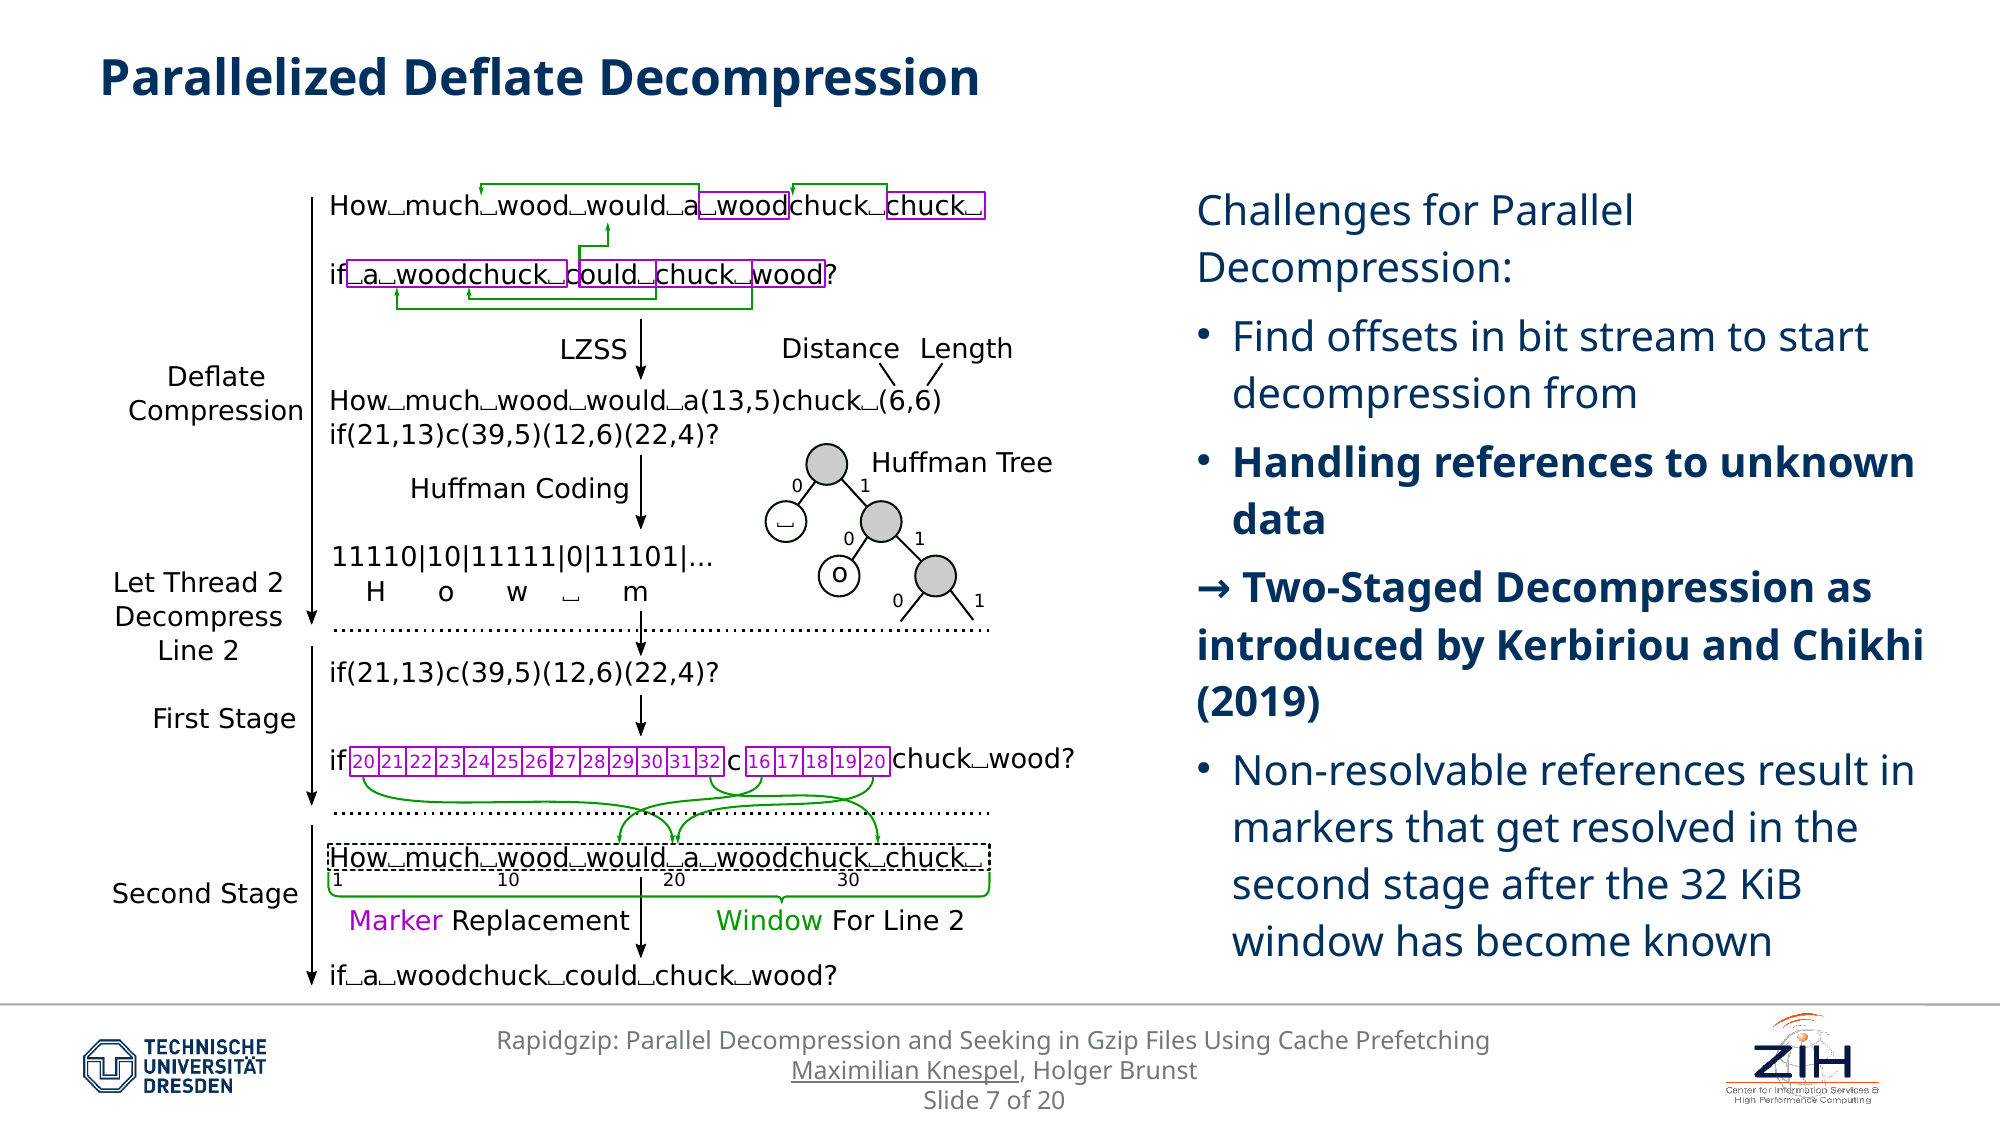

# Parallelized Deflate Decompression
Challenges for Parallel Decompression:
Find offsets in bit stream to start decompression from
Handling references to unknown data
→ Two-Staged Decompression as introduced by Kerbiriou and Chikhi (2019)
Non-resolvable references result in markers that get resolved in the second stage after the 32 KiB window has become known